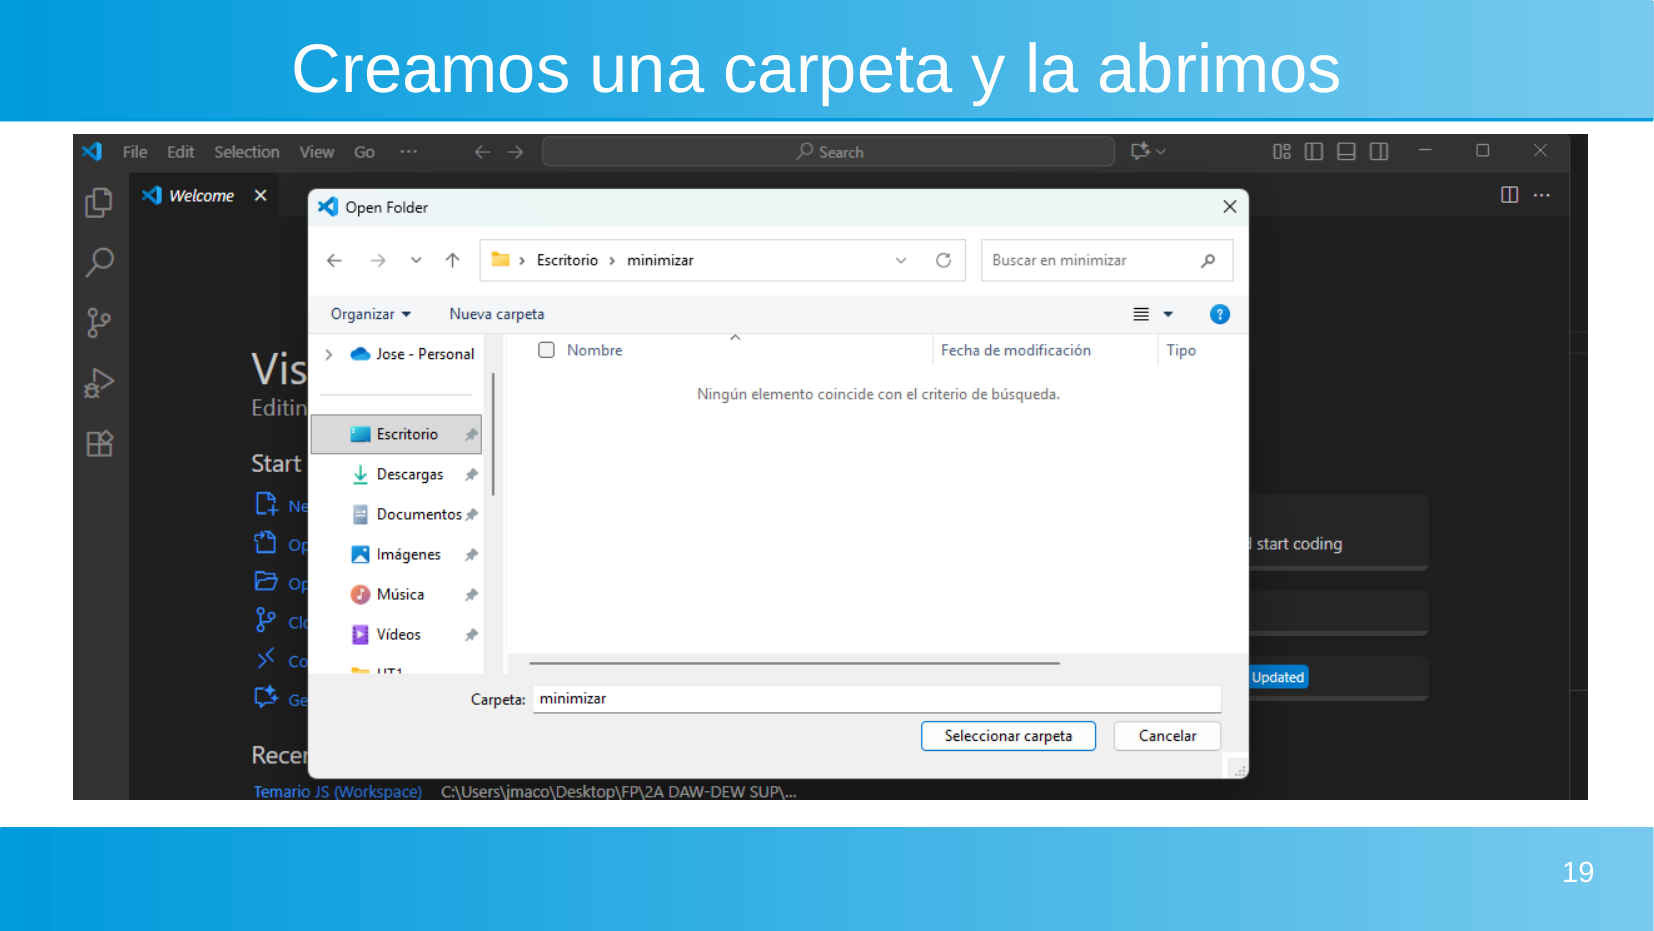

# Creamos una carpeta y la abrimos
19